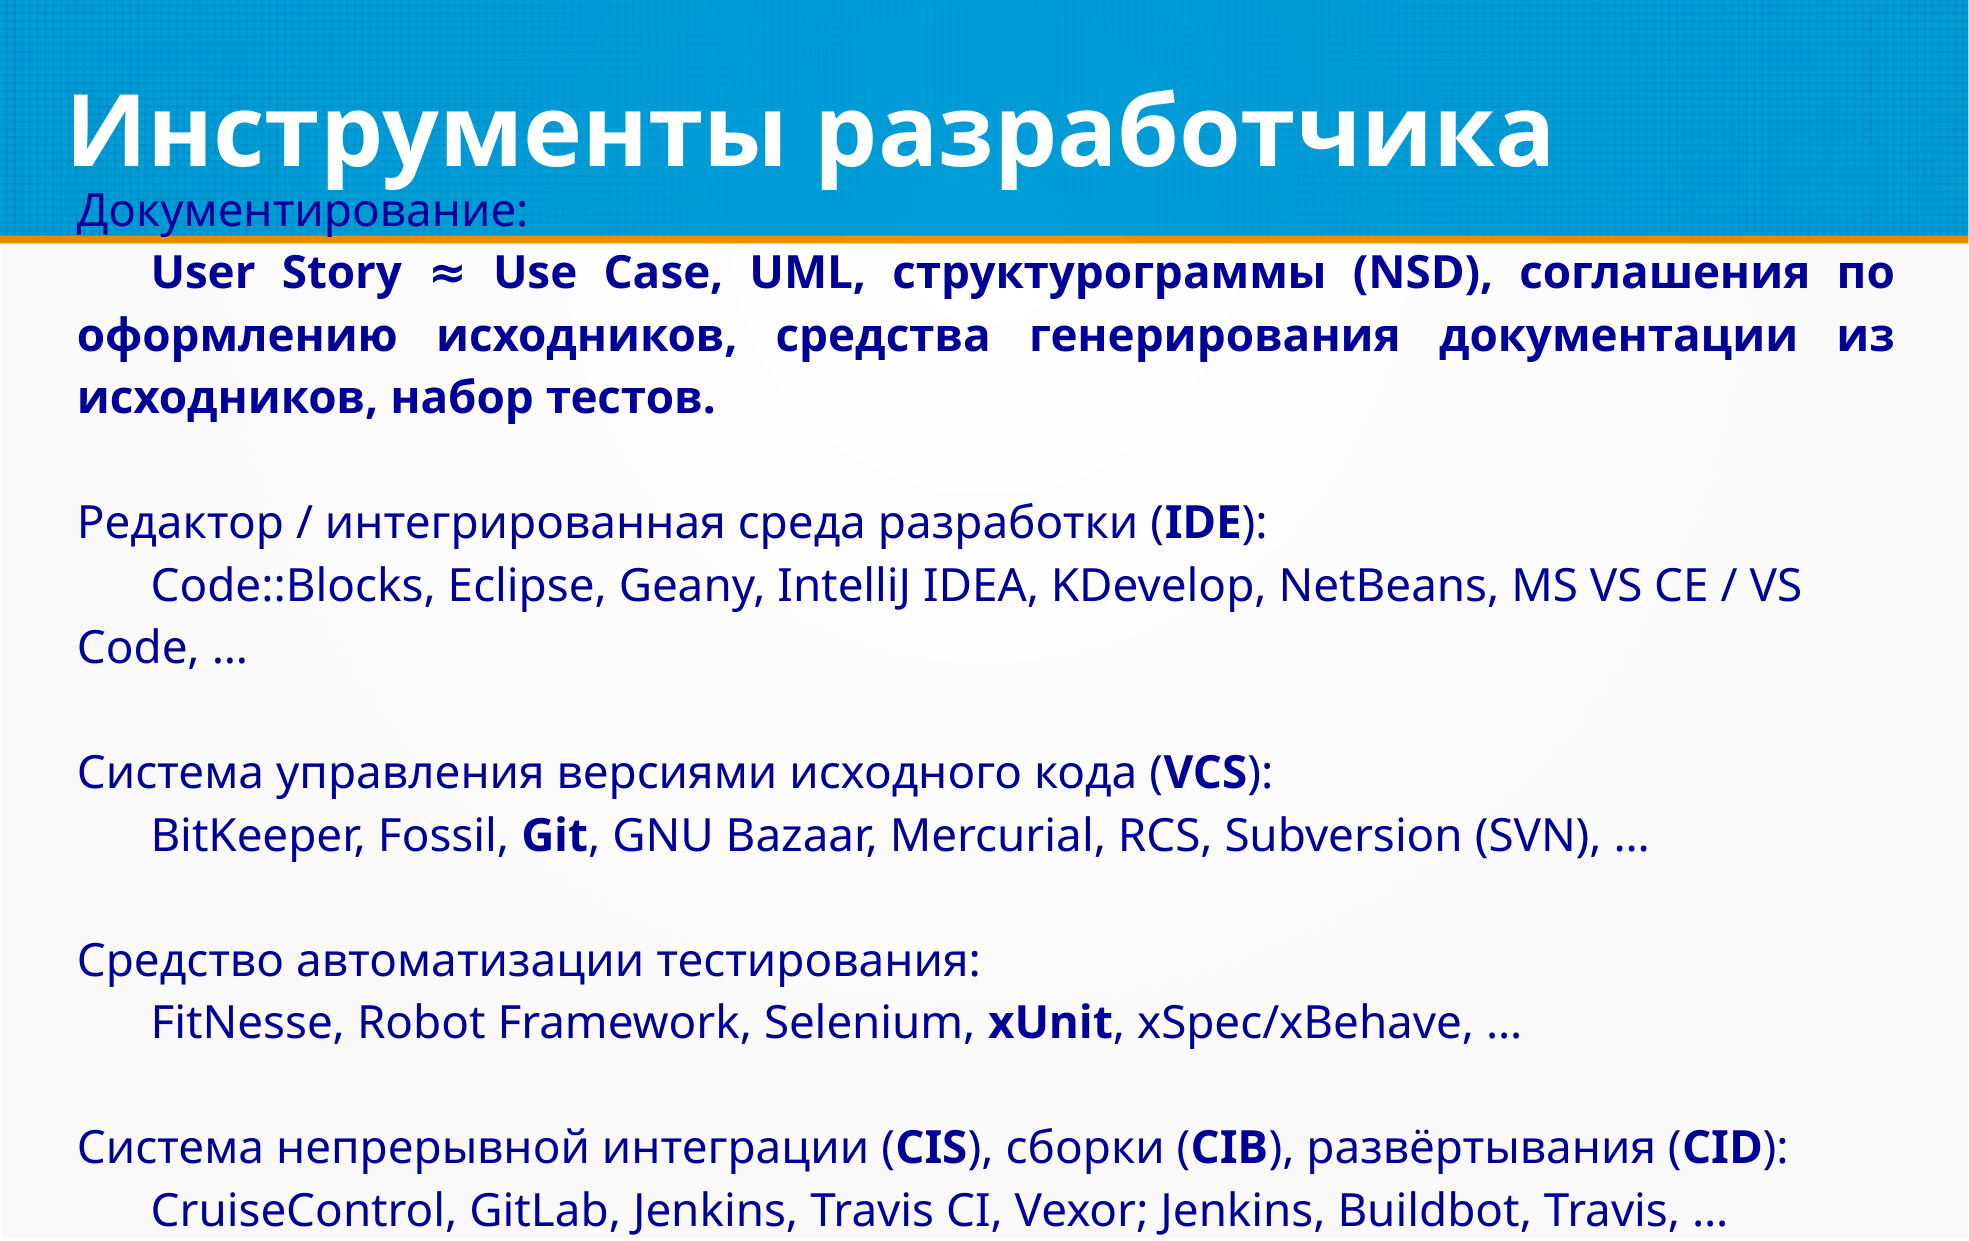

Инструменты разработчика
Документирование:
	User Story ≈ Use Case, UML, структурограммы (NSD), соглашения по оформлению исходников, средства генерирования документации из исходников, набор тестов.
Редактор / интегрированная среда разработки (IDE):
	Code::Blocks, Eclipse, Geany, IntelliJ IDEA, KDevelop, NetBeans, MS VS CE / VS Code, …
Система управления версиями исходного кода (VCS):
	BitKeeper, Fossil, Git, GNU Bazaar, Mercurial, RCS, Subversion (SVN), …
Средство автоматизации тестирования:
	FitNesse, Robot Framework, Selenium, xUnit, xSpec/xBehave, …
Система непрерывной интеграции (CIS), сборки (CIB), развёртывания (CID):
	CruiseControl, GitLab, Jenkins, Travis CI, Vexor; Jenkins, Buildbot, Travis, …